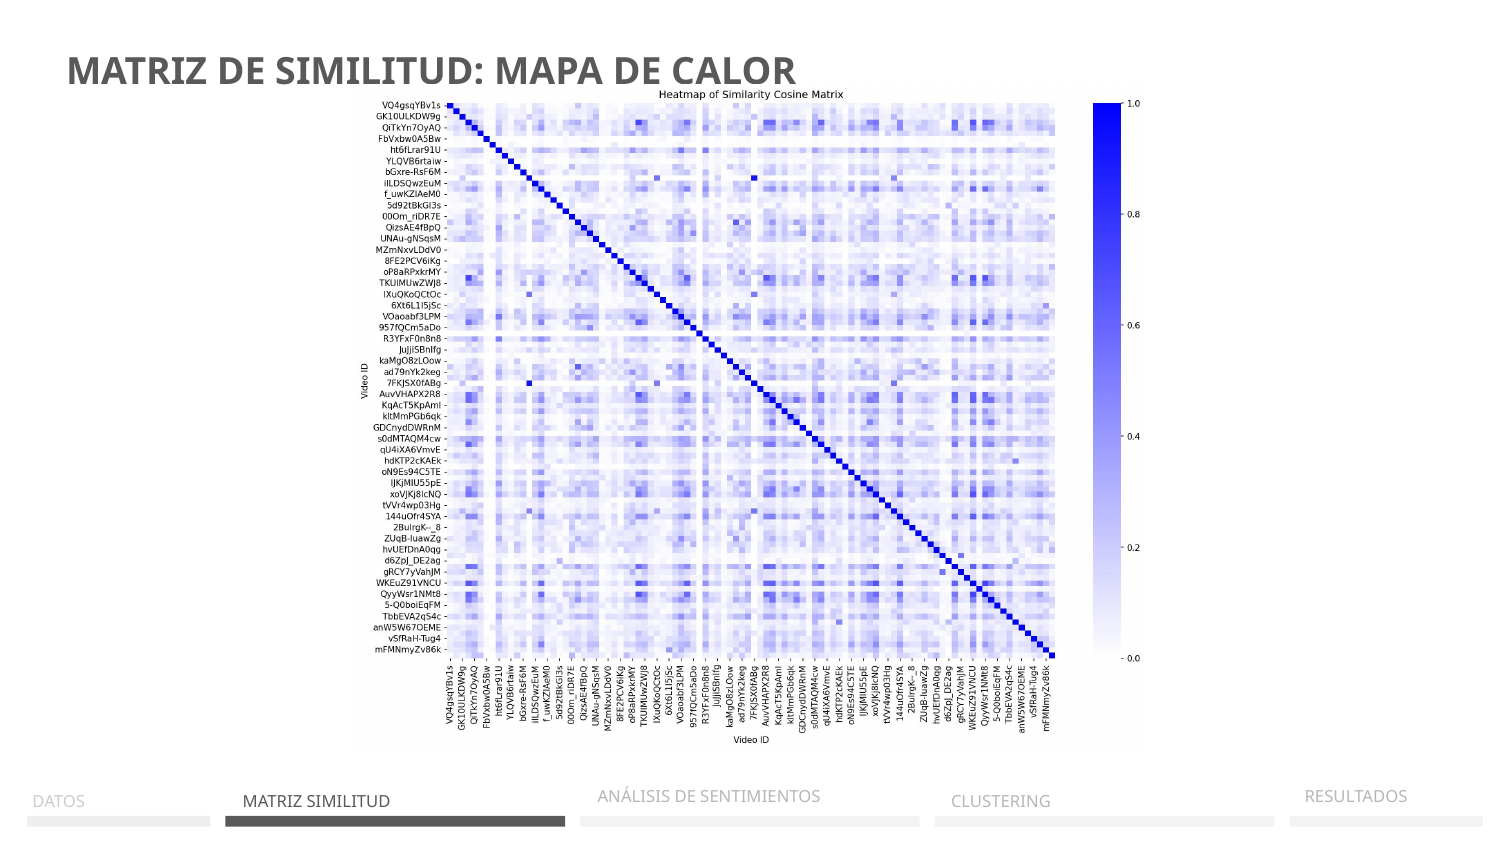

# MATRIZ DE SIMILITUD: MAPA DE CALOR
ANÁLISIS DE SENTIMIENTOS
RESULTADOS
DATOS
MATRIZ SIMILITUD
CLUSTERING